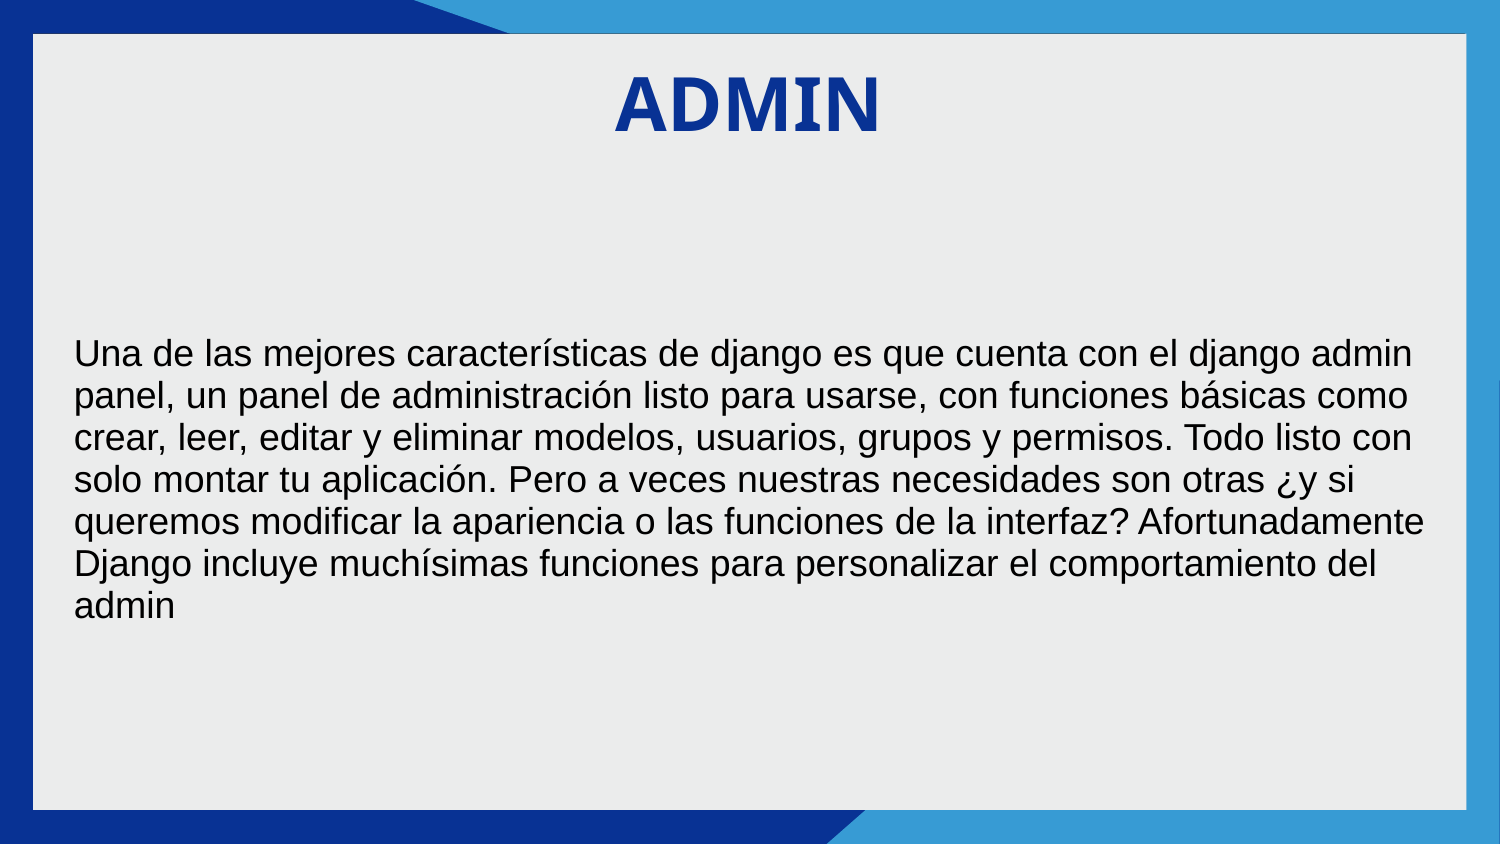

# ADMIN
Una de las mejores características de django es que cuenta con el django admin panel, un panel de administración listo para usarse, con funciones básicas como crear, leer, editar y eliminar modelos, usuarios, grupos y permisos. Todo listo con solo montar tu aplicación. Pero a veces nuestras necesidades son otras ¿y si queremos modificar la apariencia o las funciones de la interfaz? Afortunadamente Django incluye muchísimas funciones para personalizar el comportamiento del admin